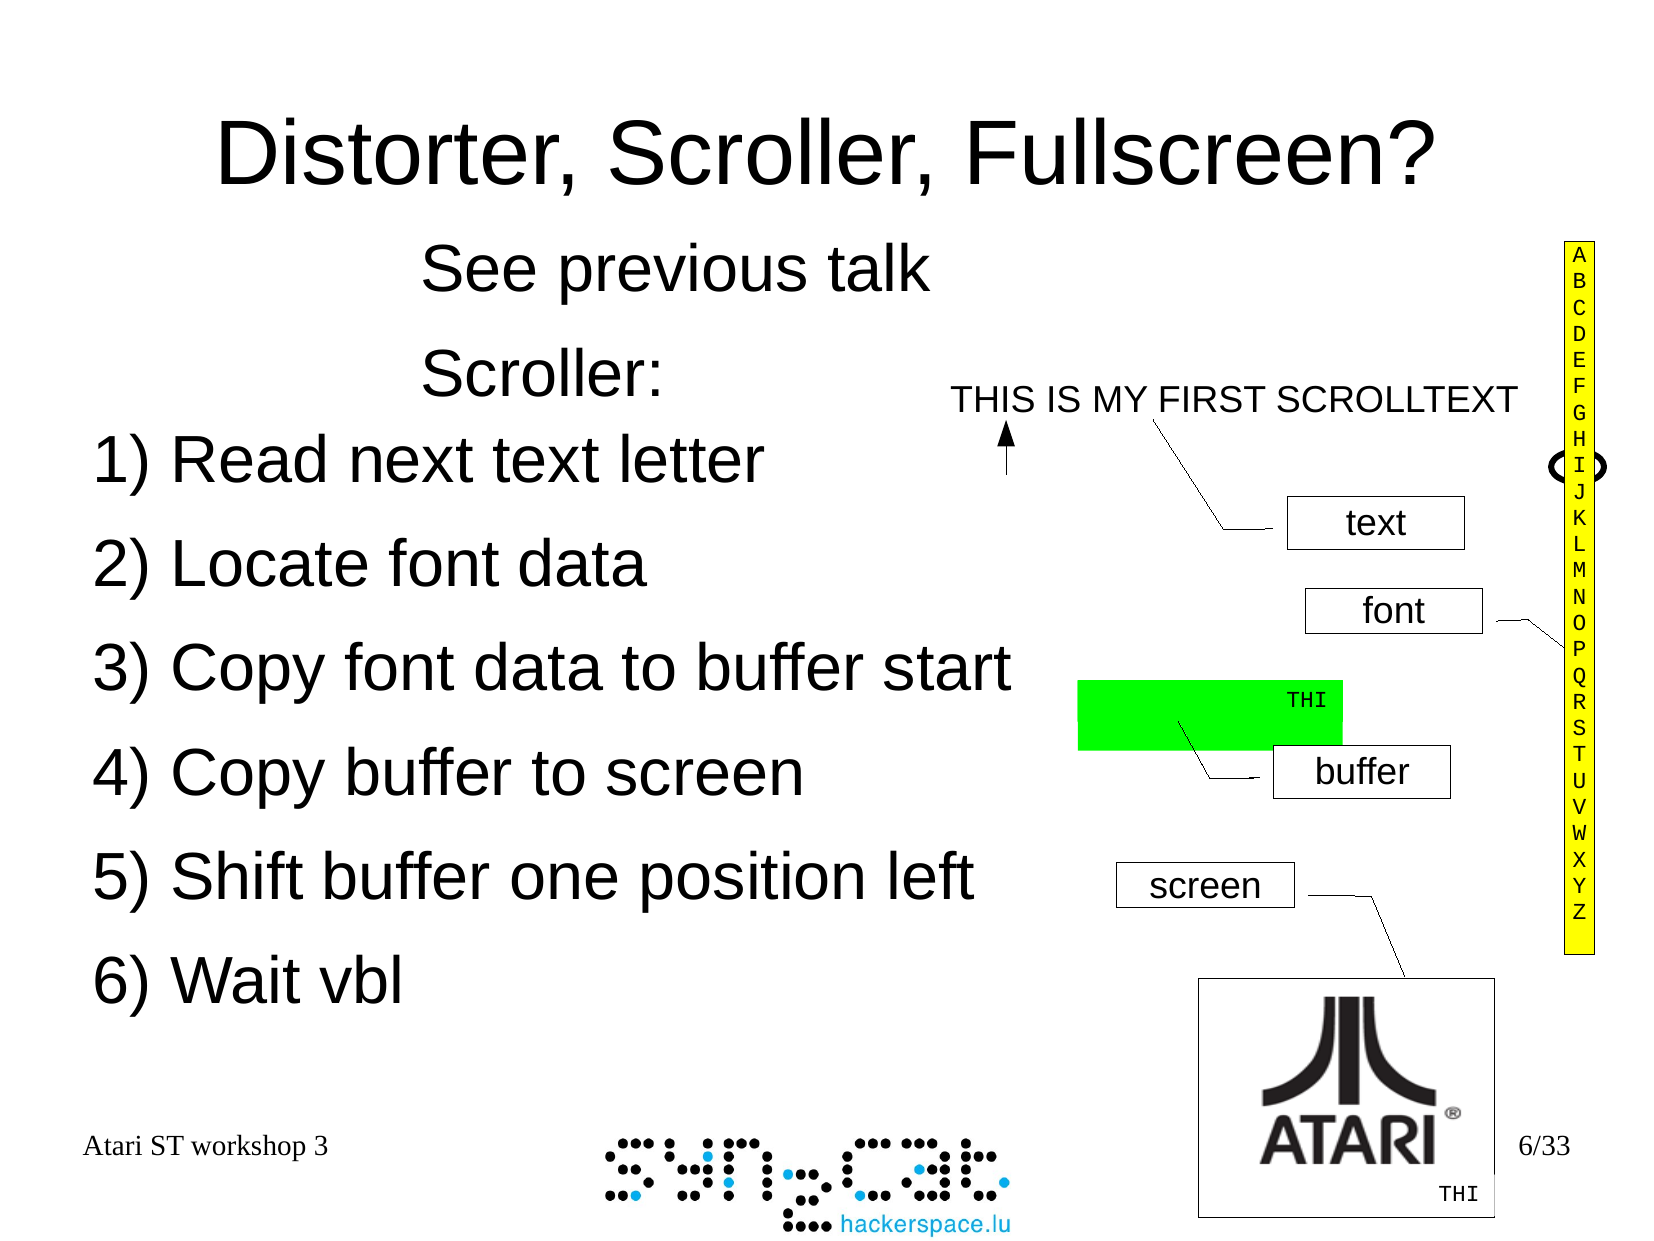

# Distorter, Scroller, Fullscreen?
See previous talk
Scroller:
A
B
C
D
E
F
G
H
I
J
K
L
M
N
O
P
Q
R
S
T
U
V
W
X
Y
Z
THIS IS MY FIRST SCROLLTEXT
 Read next text letter
 Locate font data
 Copy font data to buffer start
 Copy buffer to screen
 Shift buffer one position left
 Wait vbl
text
font
T
T
TH
TH
THI
buffer
buffer
screen
6
T
TH
THI